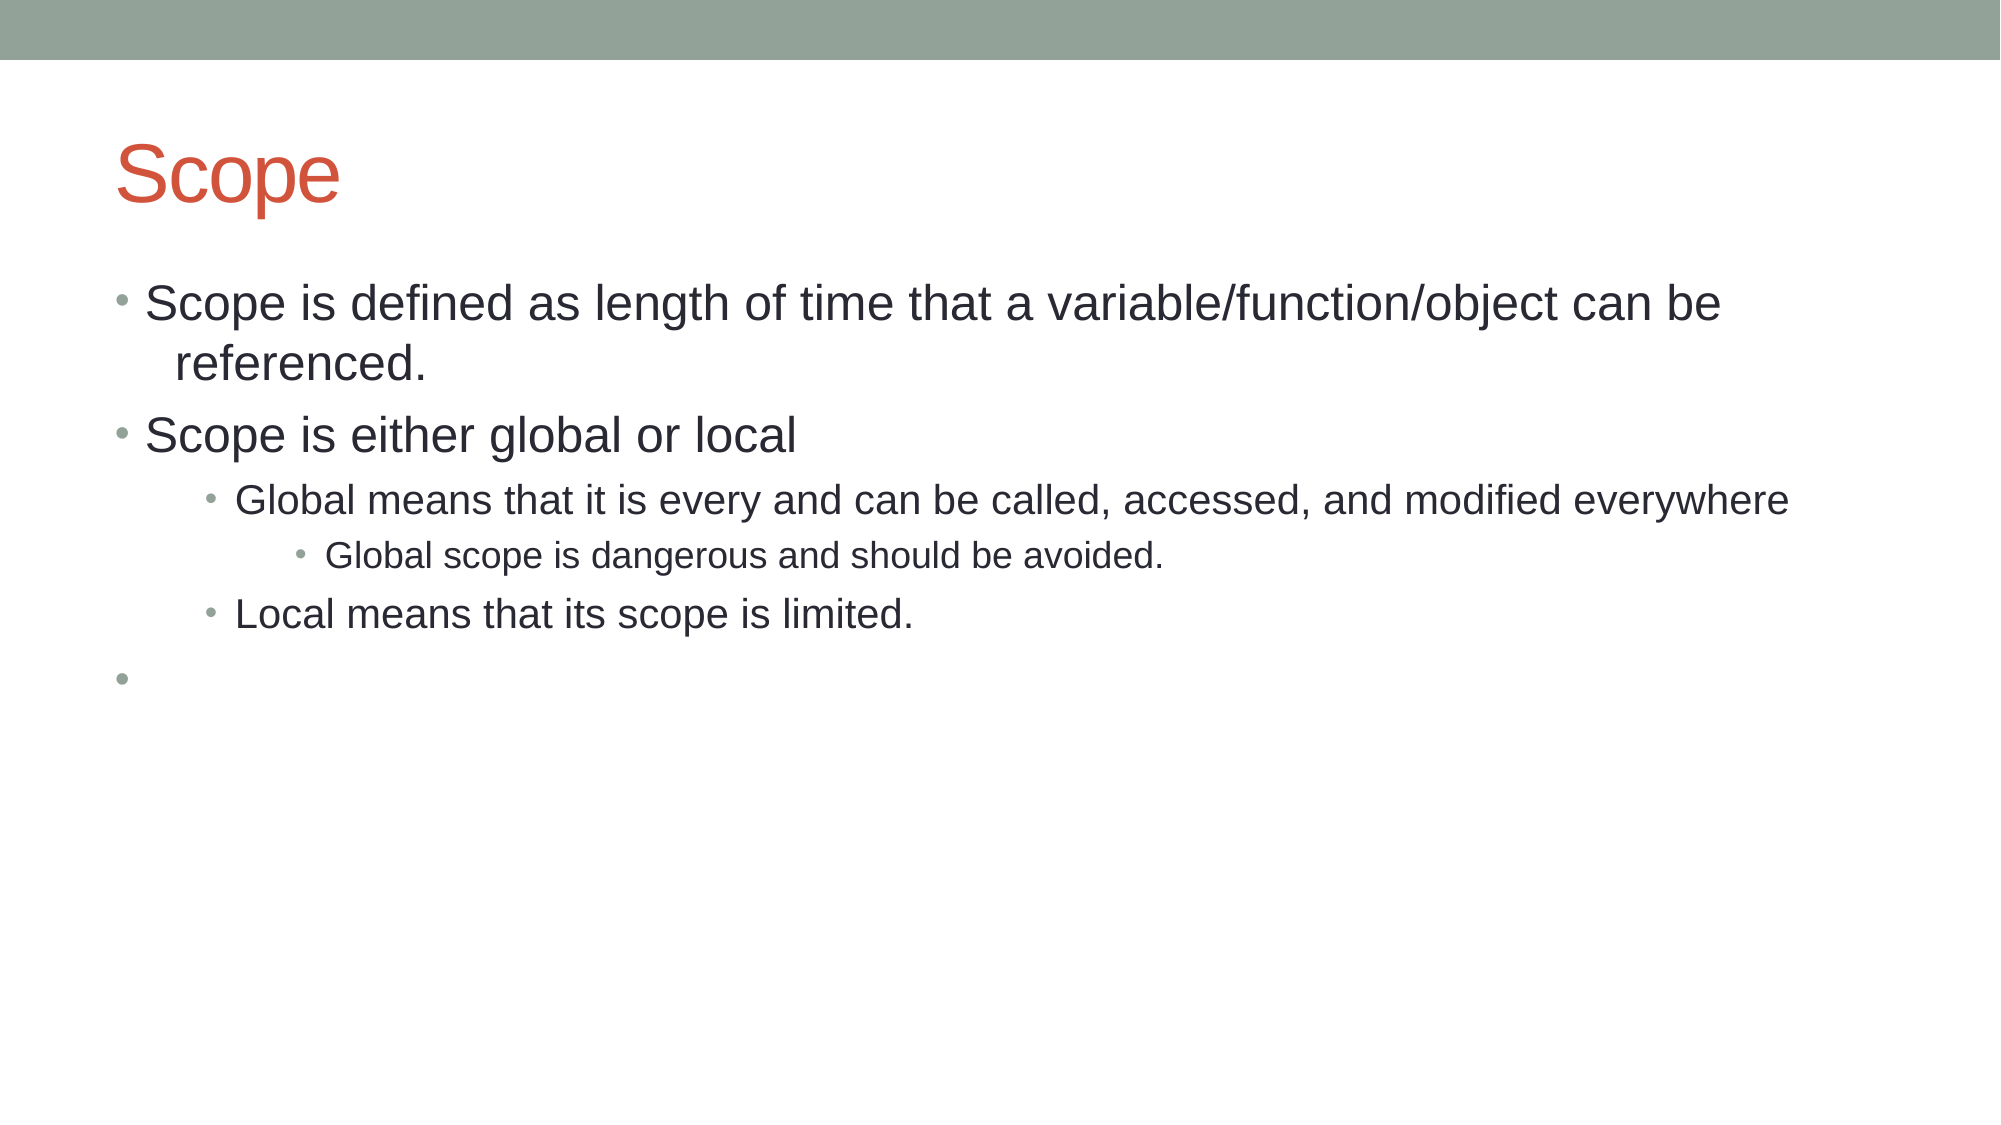

# Scope
Scope is defined as length of time that a variable/function/object can be referenced.
Scope is either global or local
Global means that it is every and can be called, accessed, and modified everywhere
Global scope is dangerous and should be avoided.
Local means that its scope is limited.